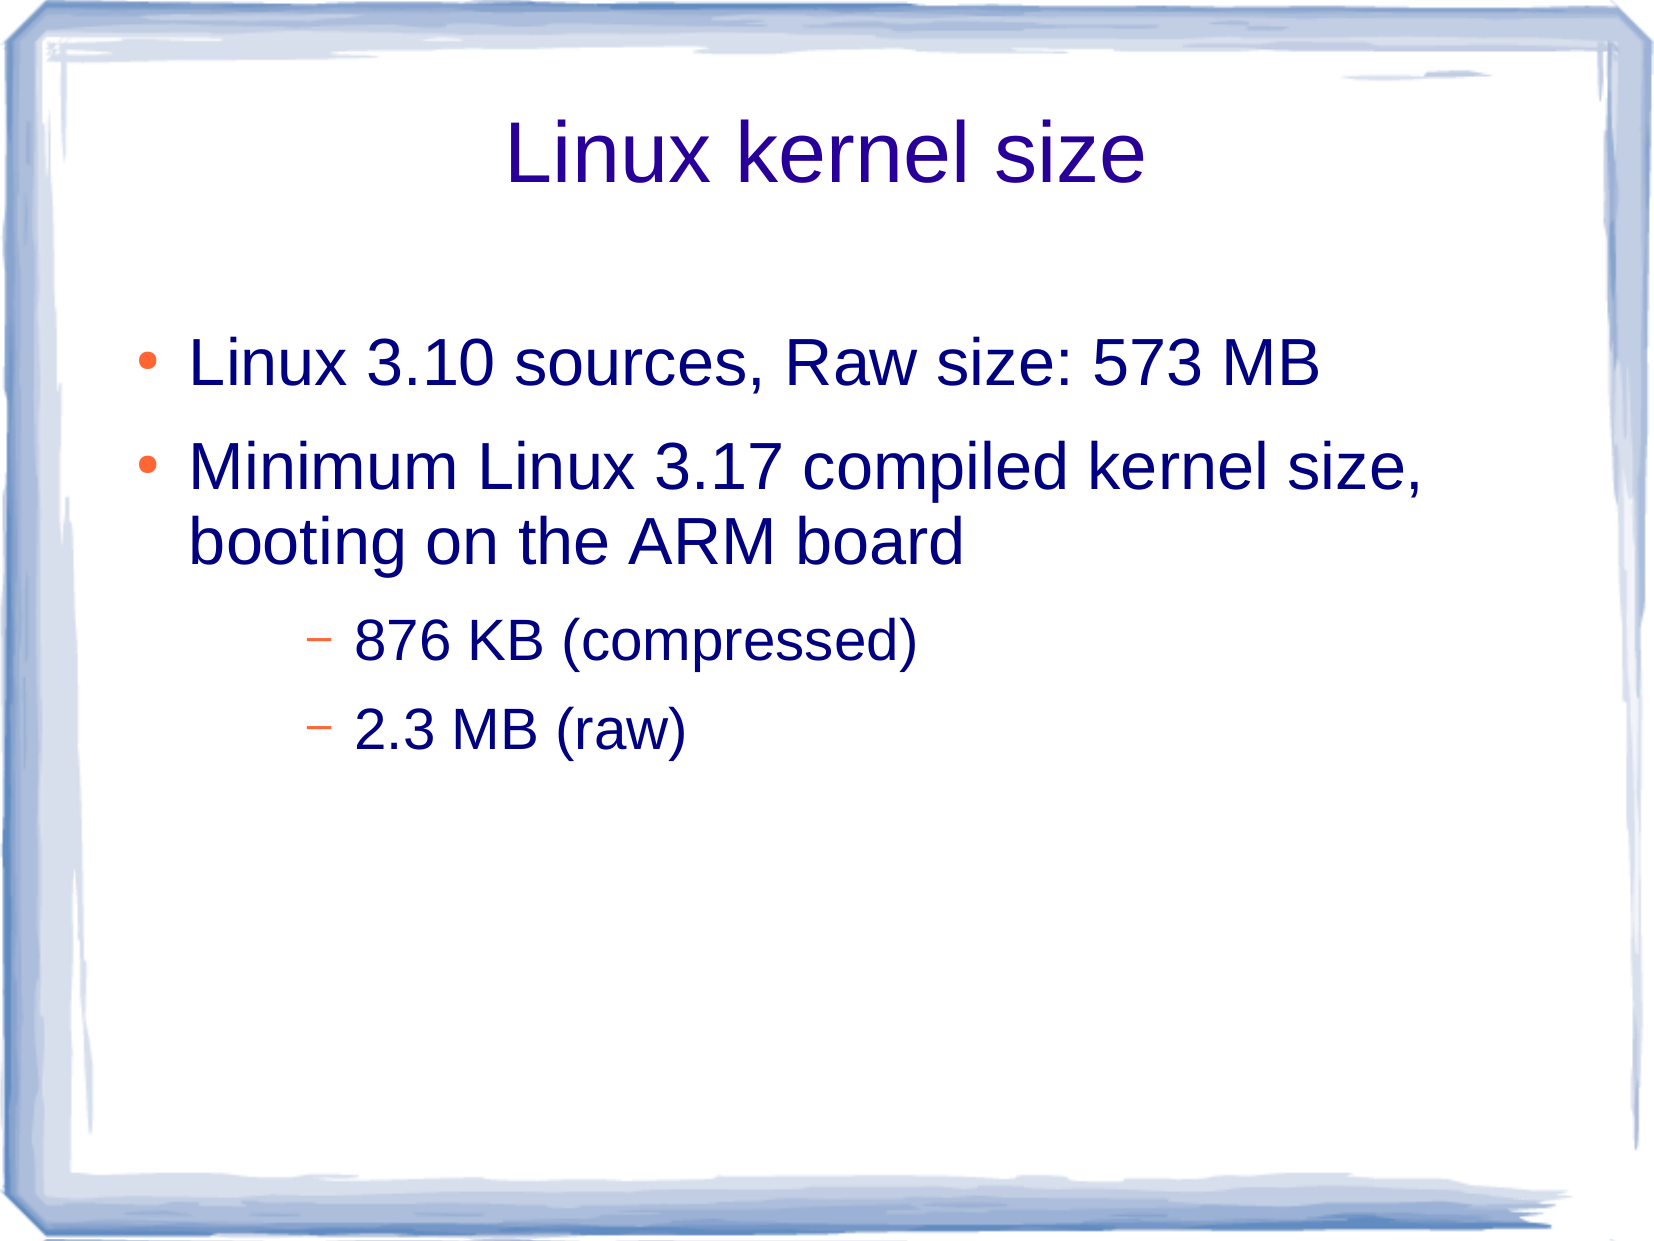

# Linux kernel size
Linux 3.10 sources, Raw size: 573 MB
Minimum Linux 3.17 compiled kernel size, booting on the ARM board
876 KB (compressed)
2.3 MB (raw)